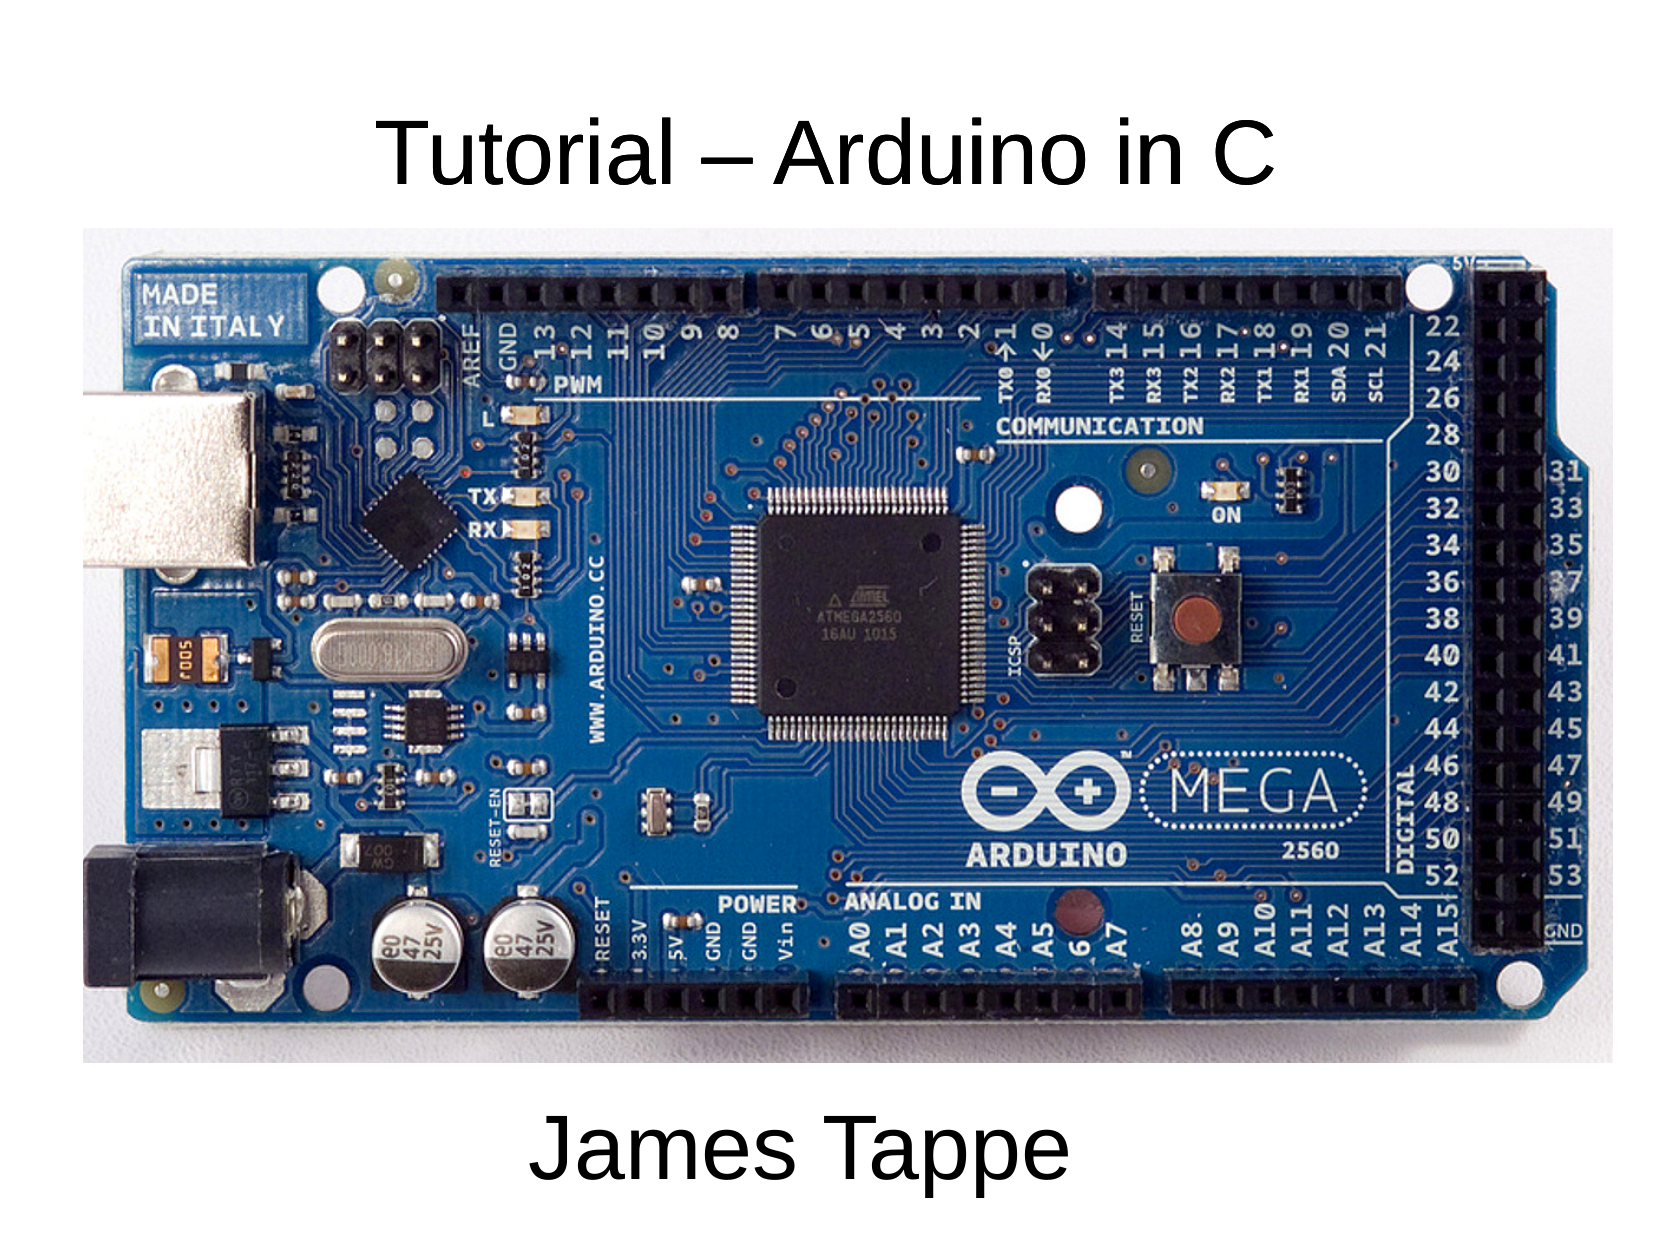

# Tutorial – Arduino in C
Tutorial – Arduino in C
James Tappe